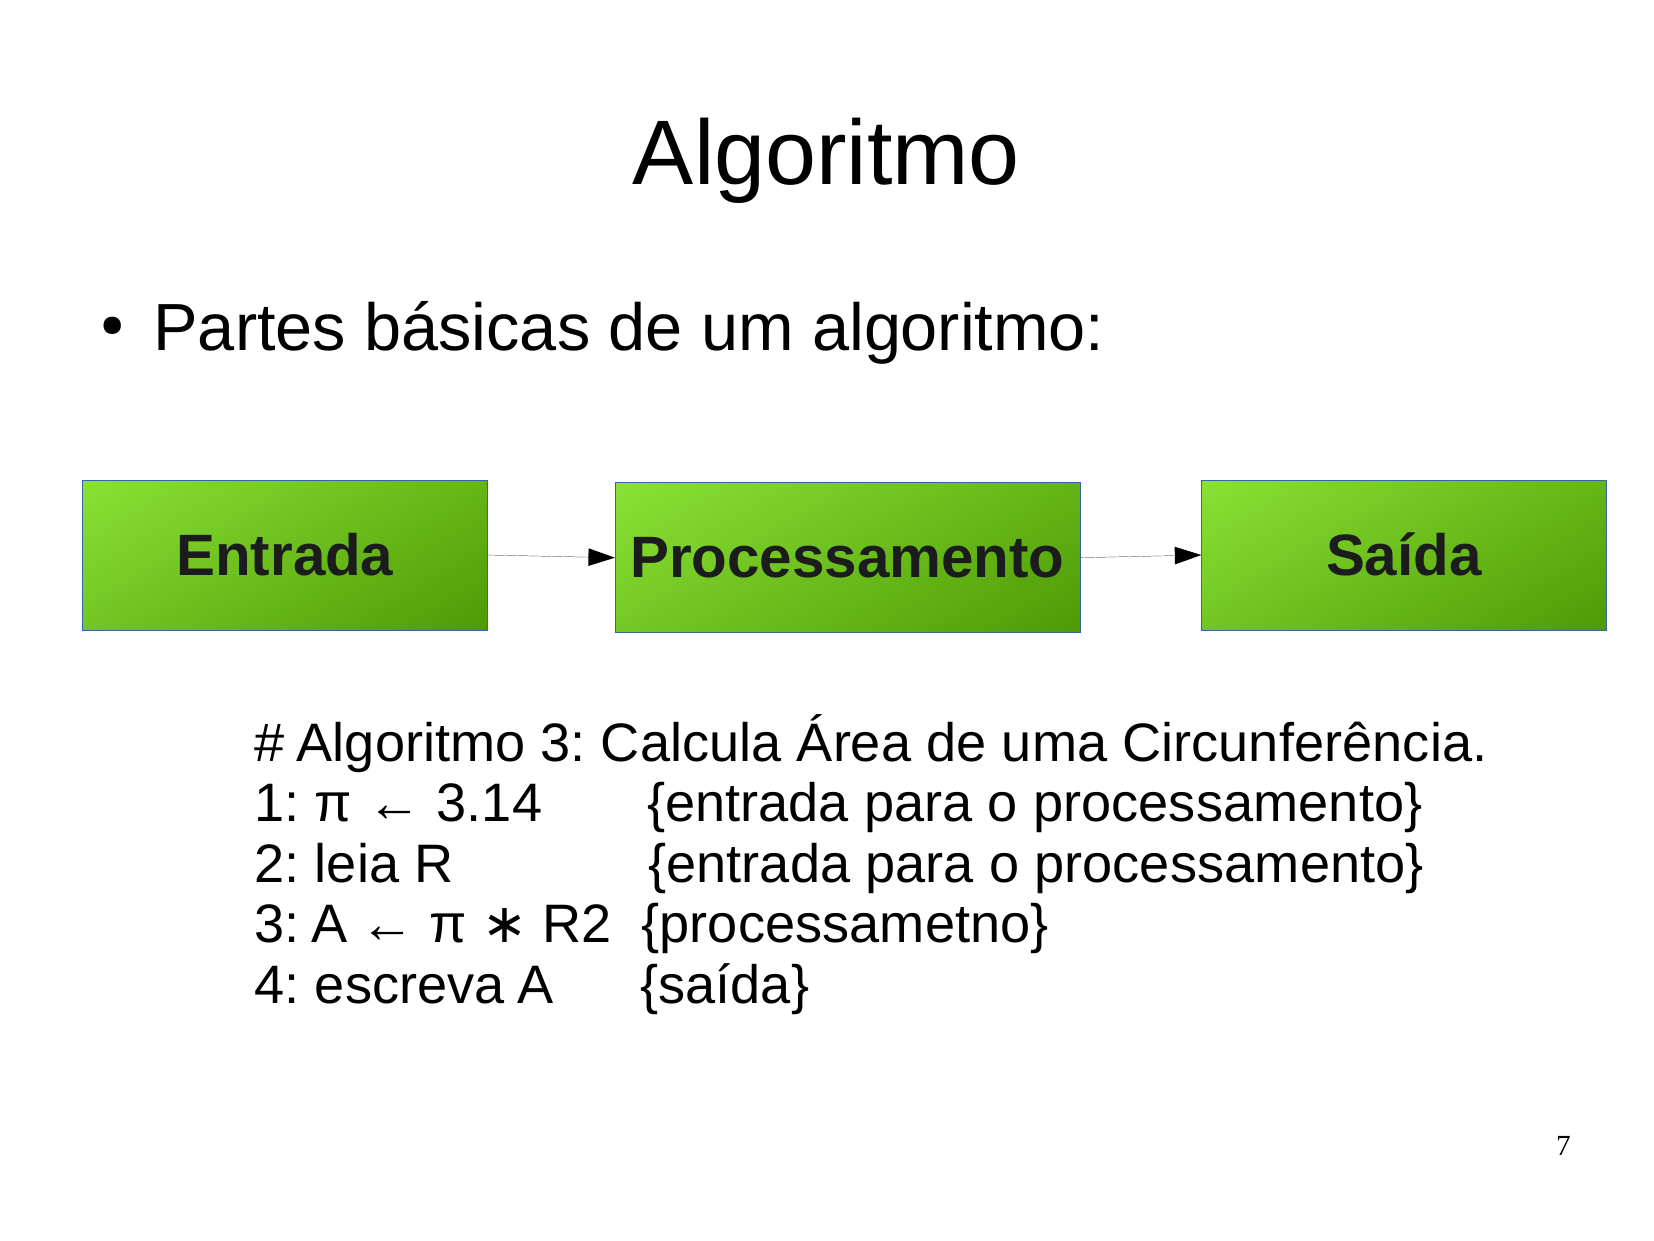

# Algoritmo
Partes básicas de um algoritmo:
Entrada
Saída
Processamento
# Algoritmo 3: Calcula Área de uma Circunferência.
1: π ← 3.14 {entrada para o processamento}
2: leia R {entrada para o processamento}
3: A ← π ∗ R2 {processametno}
4: escreva A {saída}
7